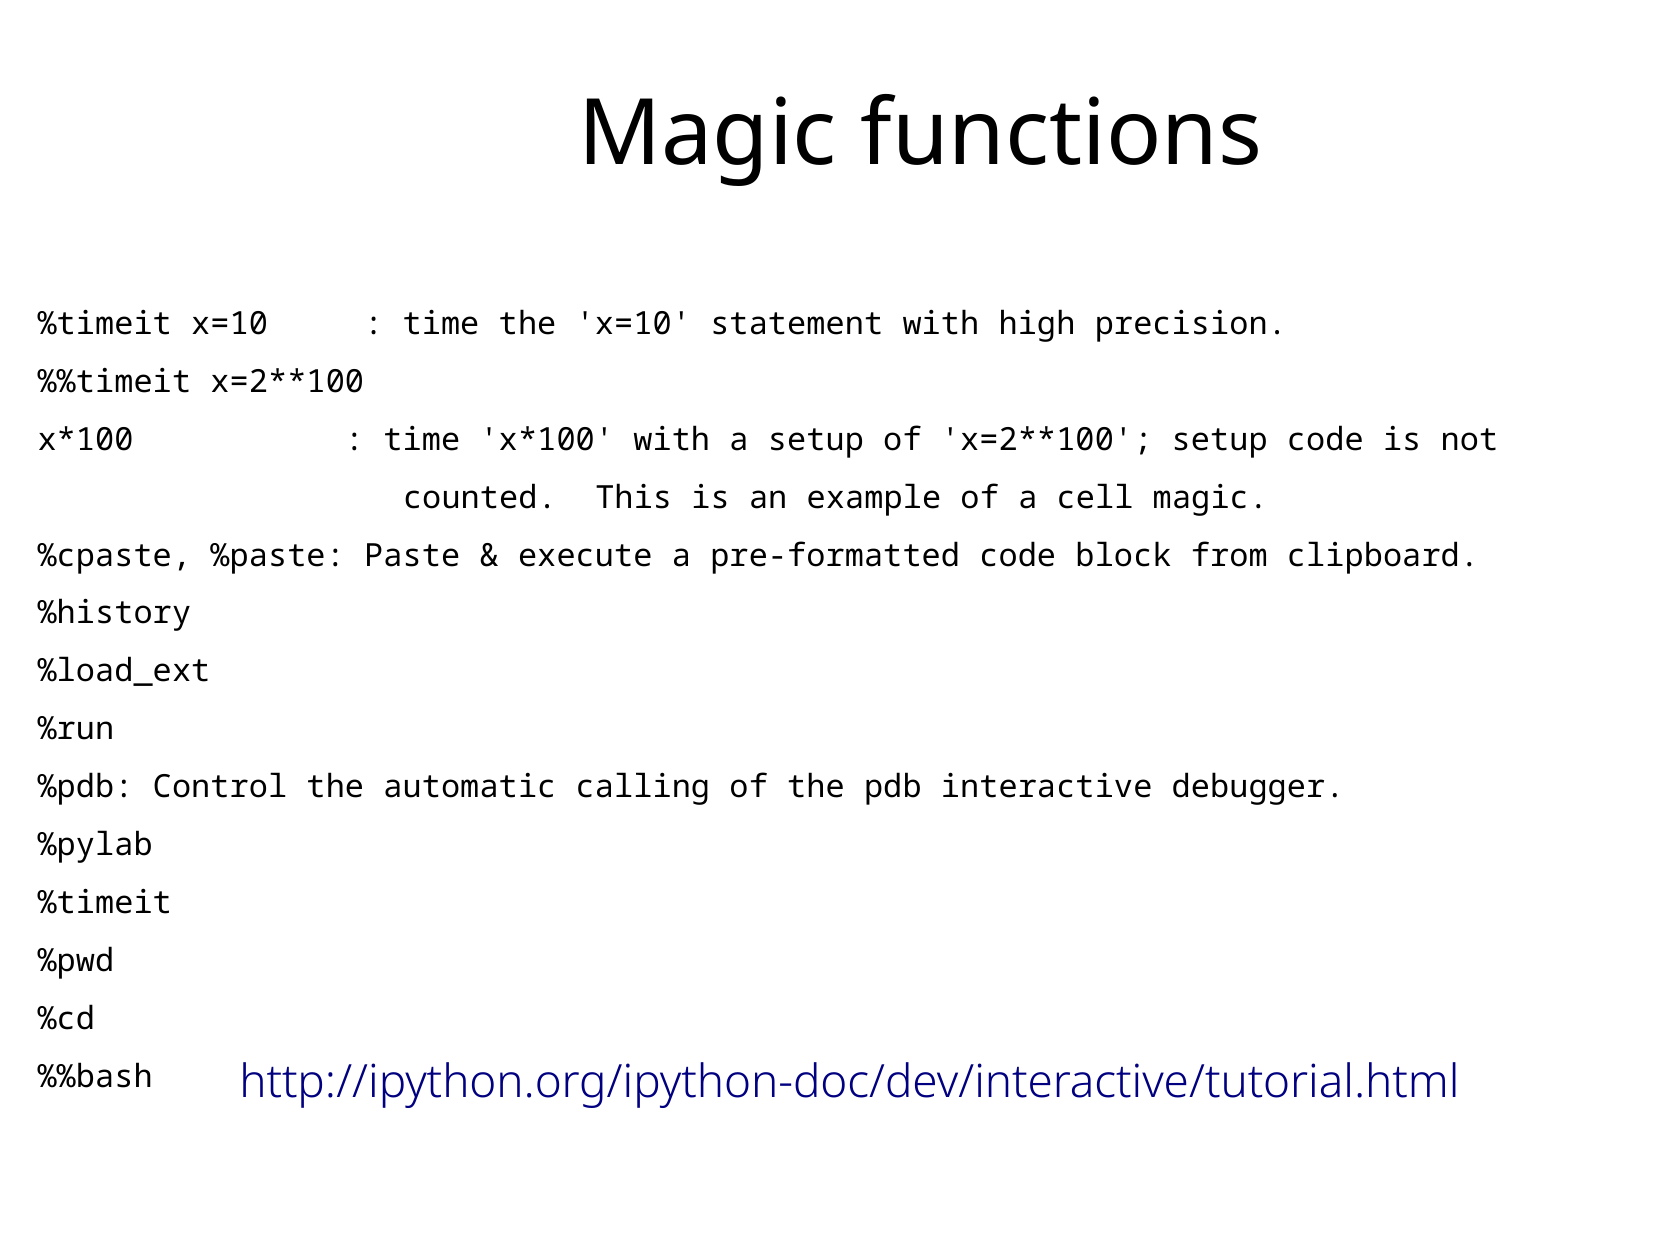

# Magic functions
%timeit x=10 : time the 'x=10' statement with high precision.
%%timeit x=2**100
x*100 : time 'x*100' with a setup of 'x=2**100'; setup code is not
 counted. This is an example of a cell magic.
%cpaste, %paste: Paste & execute a pre-formatted code block from clipboard.
%history
%load_ext
%run
%pdb: Control the automatic calling of the pdb interactive debugger.
%pylab
%timeit
%pwd
%cd
%%bash
http://ipython.org/ipython-doc/dev/interactive/tutorial.html